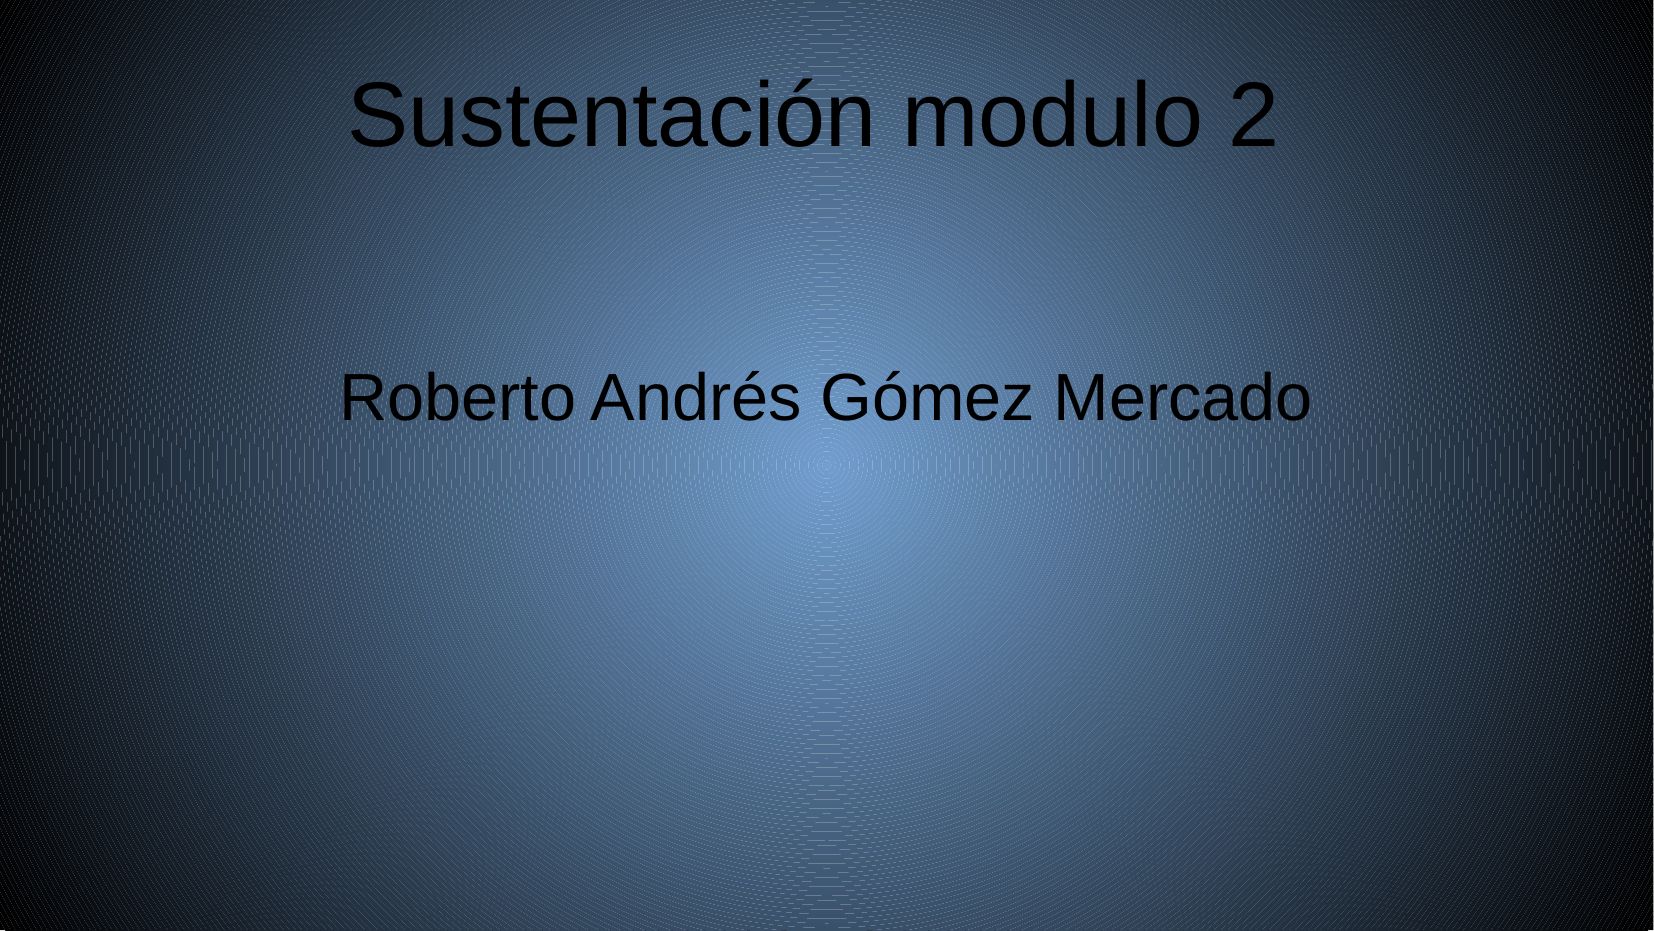

# Sustentación modulo 2
Roberto Andrés Gómez Mercado